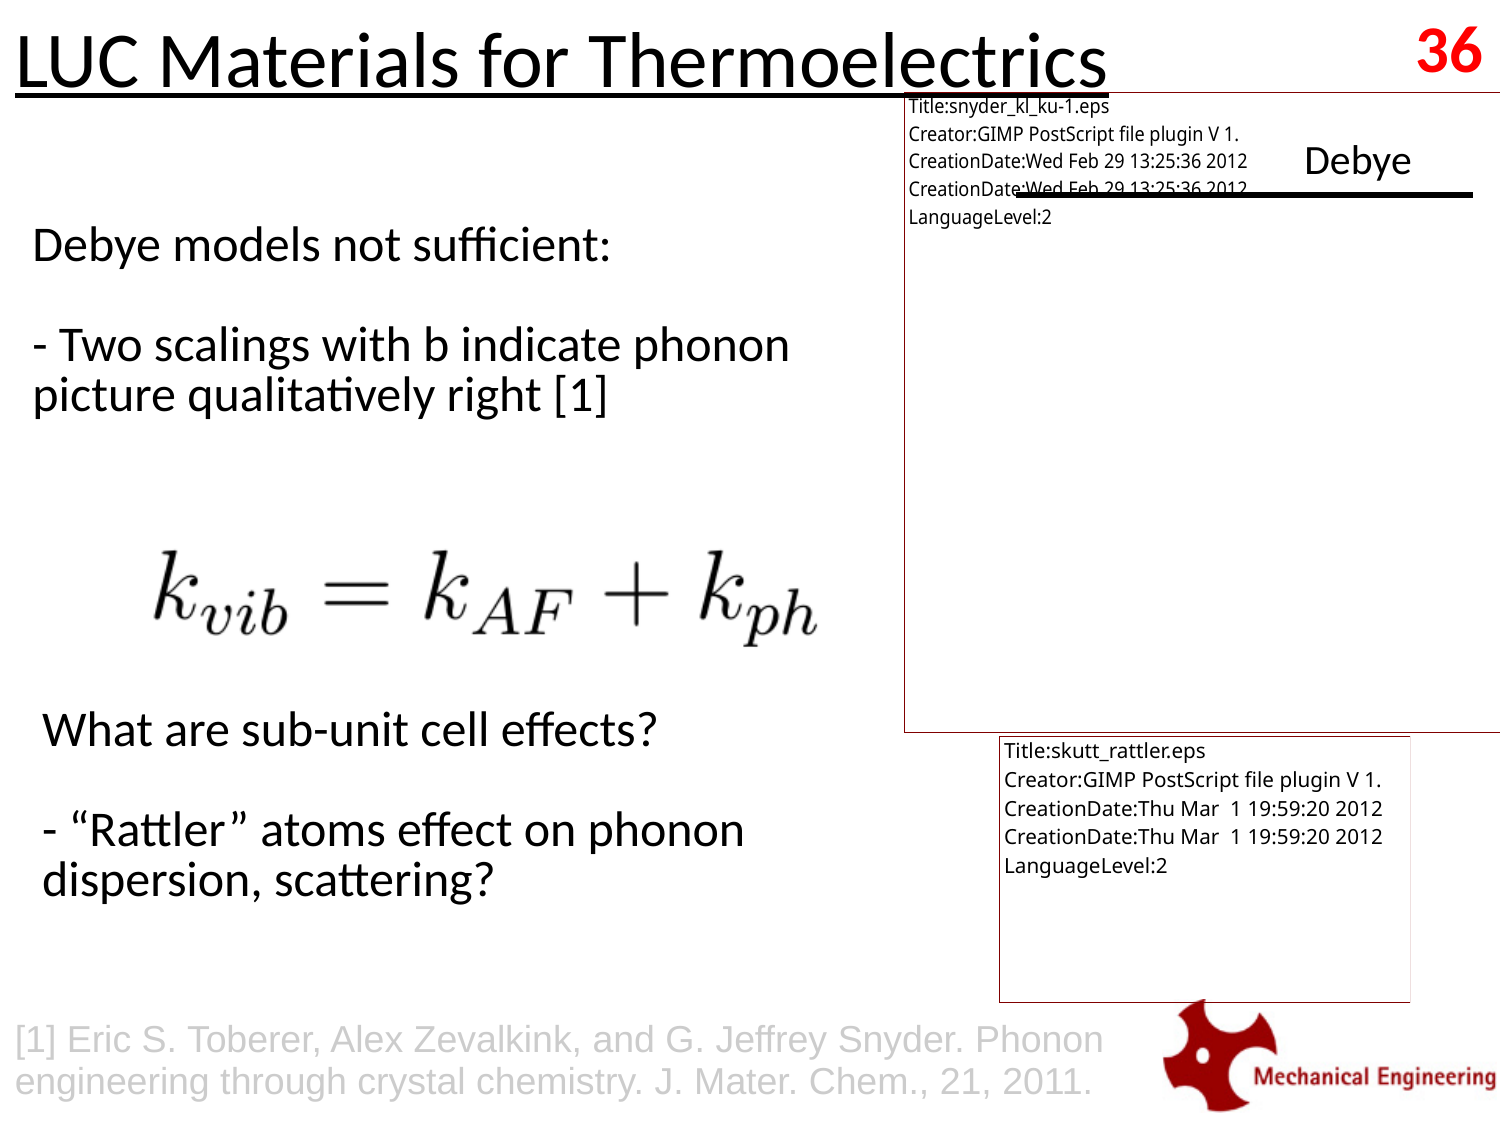

# LUC Materials for Thermoelectrics
36
Debye
Debye models not sufficient:
- Two scalings with b indicate phonon picture qualitatively right [1]
What are sub-unit cell effects?
- “Rattler” atoms effect on phonon dispersion, scattering?
[1] Eric S. Toberer, Alex Zevalkink, and G. Jeffrey Snyder. Phonon engineering through crystal chemistry. J. Mater. Chem., 21, 2011.